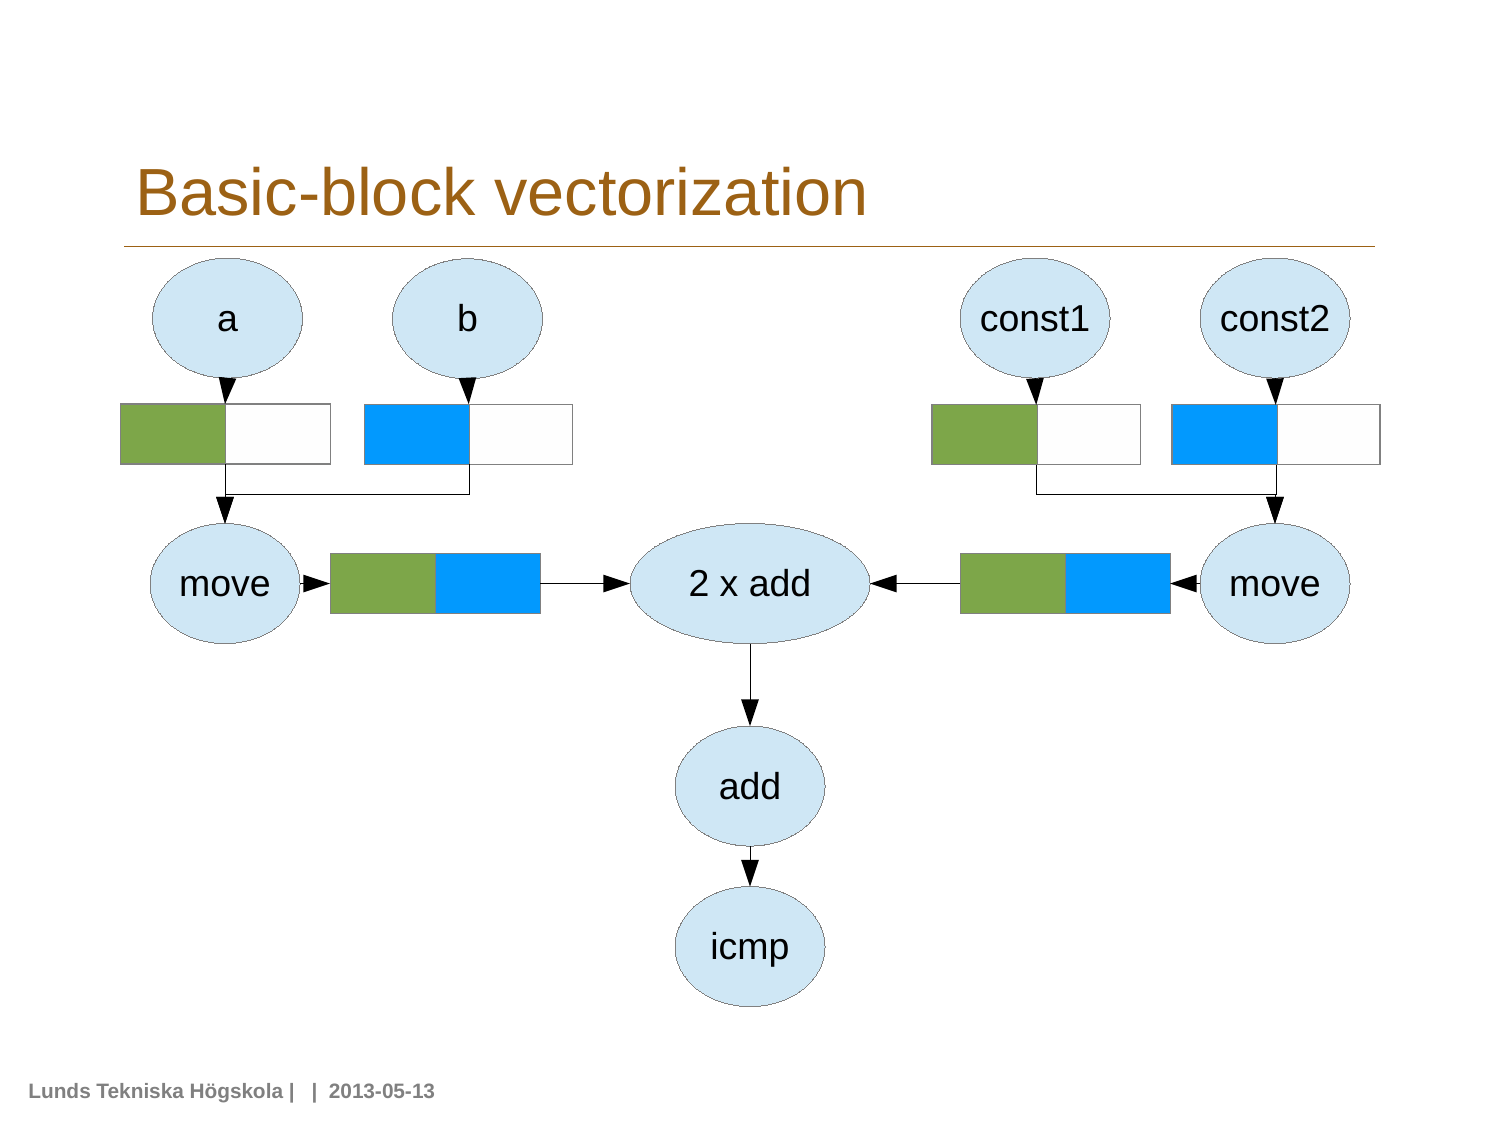

#
Basic-block vectorization
a
const1
const2
b
move
2 x add
move
add
icmp